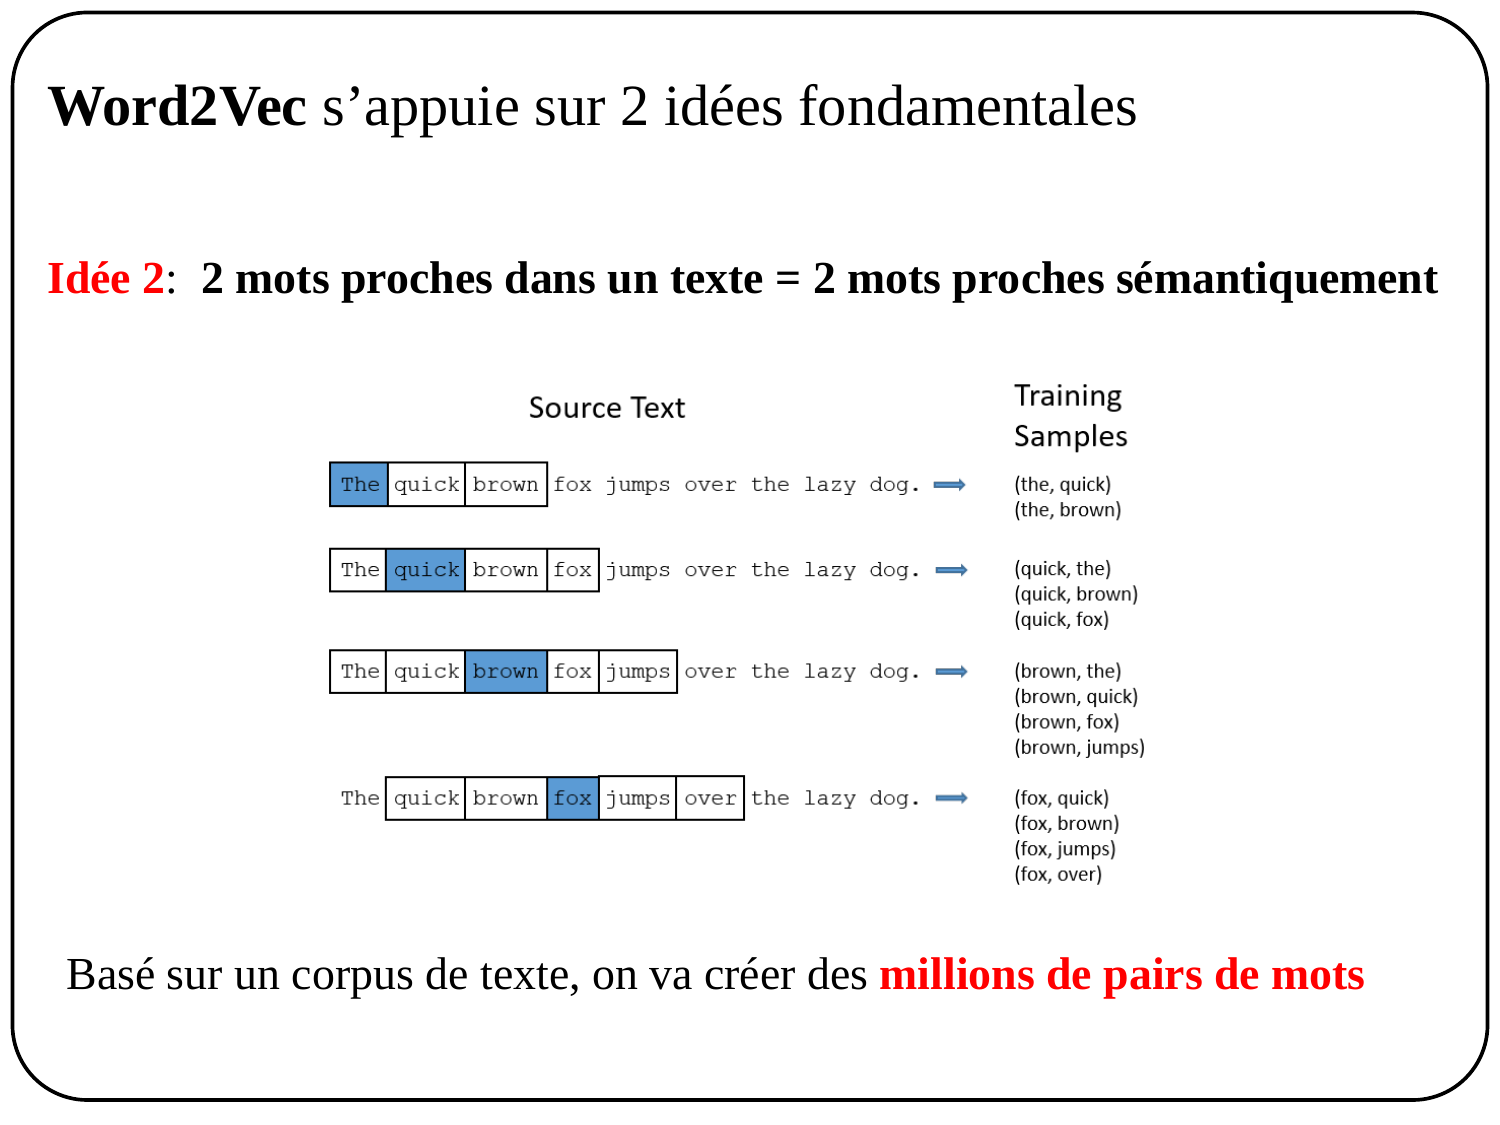

Word2Vec s’appuie sur 2 idées fondamentales
Idée 2: 2 mots proches dans un texte = 2 mots proches sémantiquement
Basé sur un corpus de texte, on va créer des millions de pairs de mots